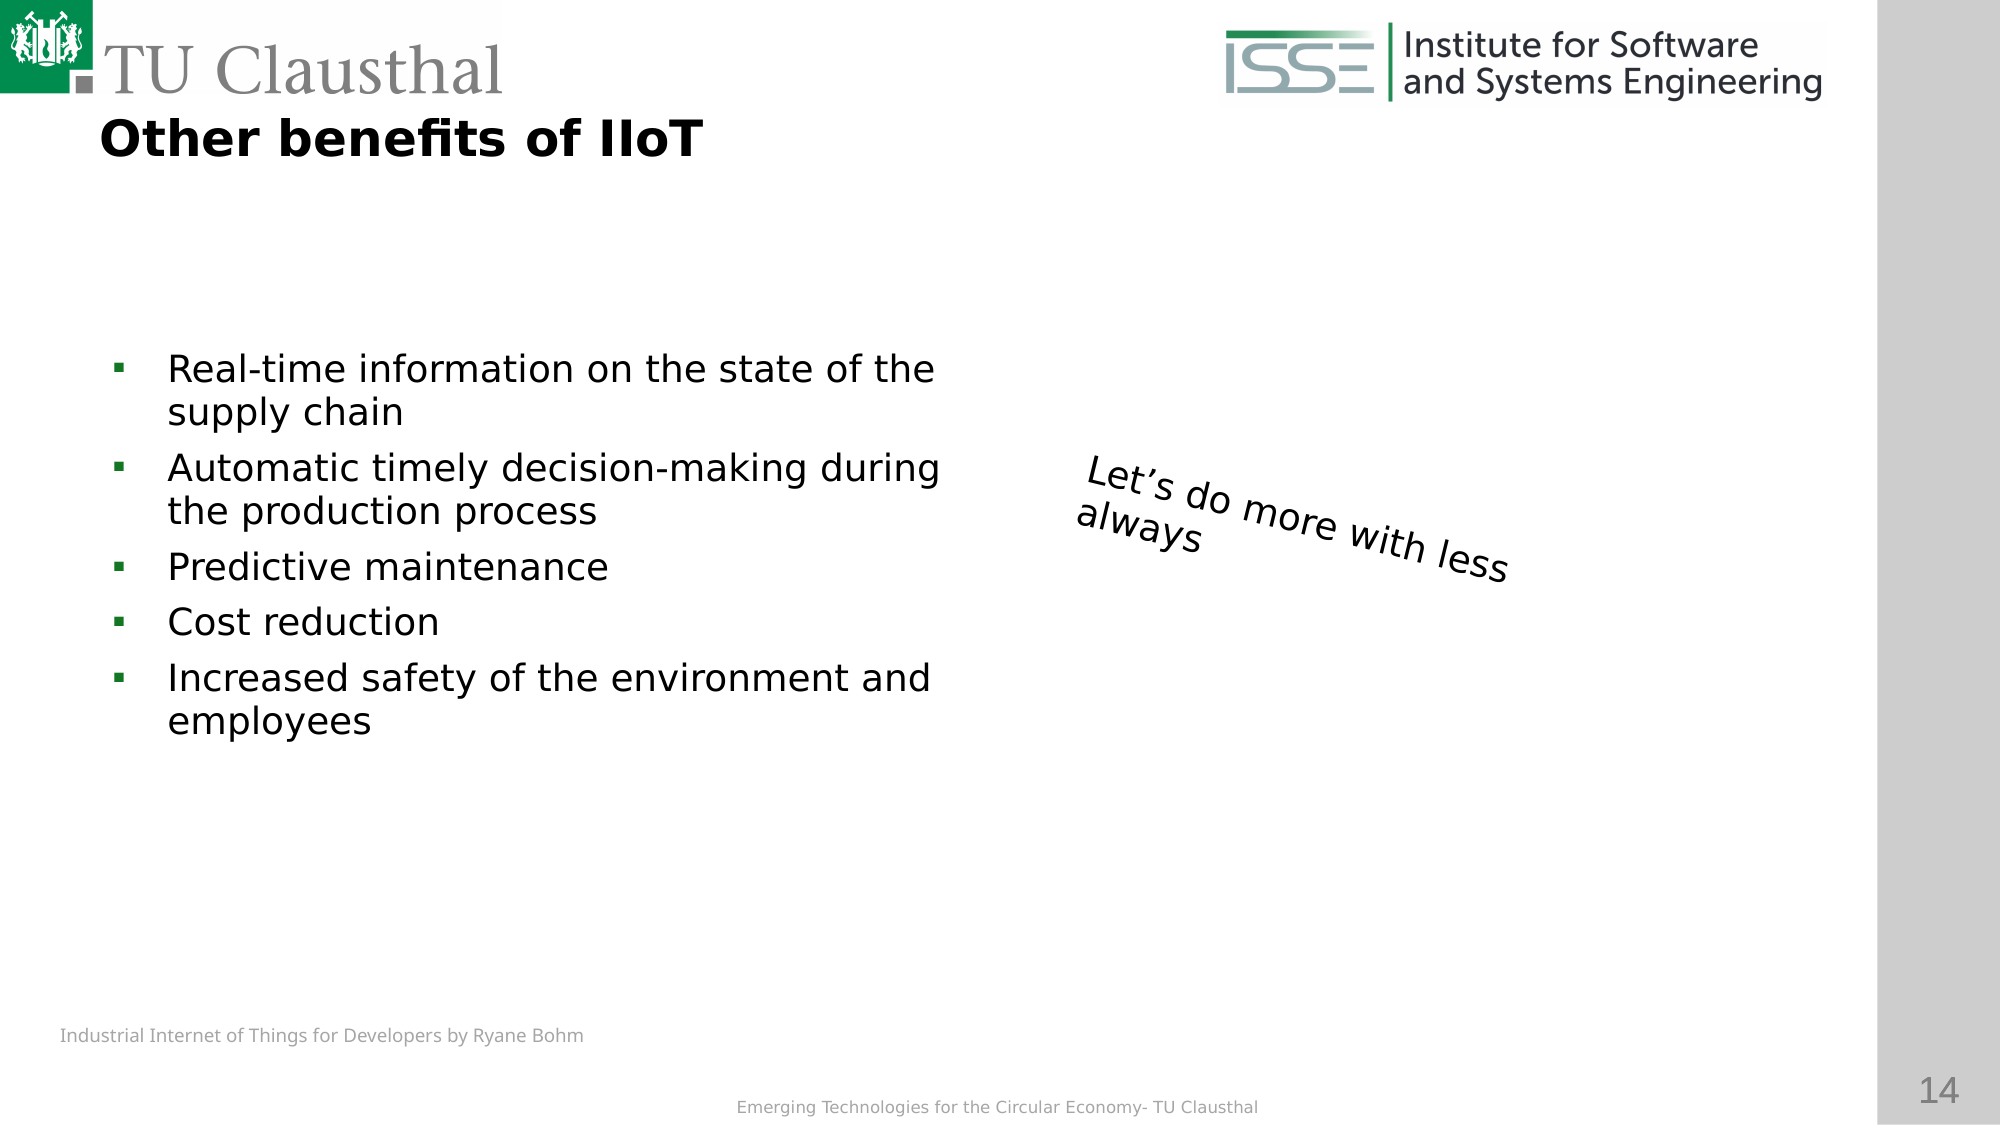

# Other benefits of IIoT
Real-time information on the state of the supply chain
Automatic timely decision-making during the production process
Predictive maintenance
Cost reduction
Increased safety of the environment and employees
Let’s do more with less always
Industrial Internet of Things for Developers by Ryane Bohm